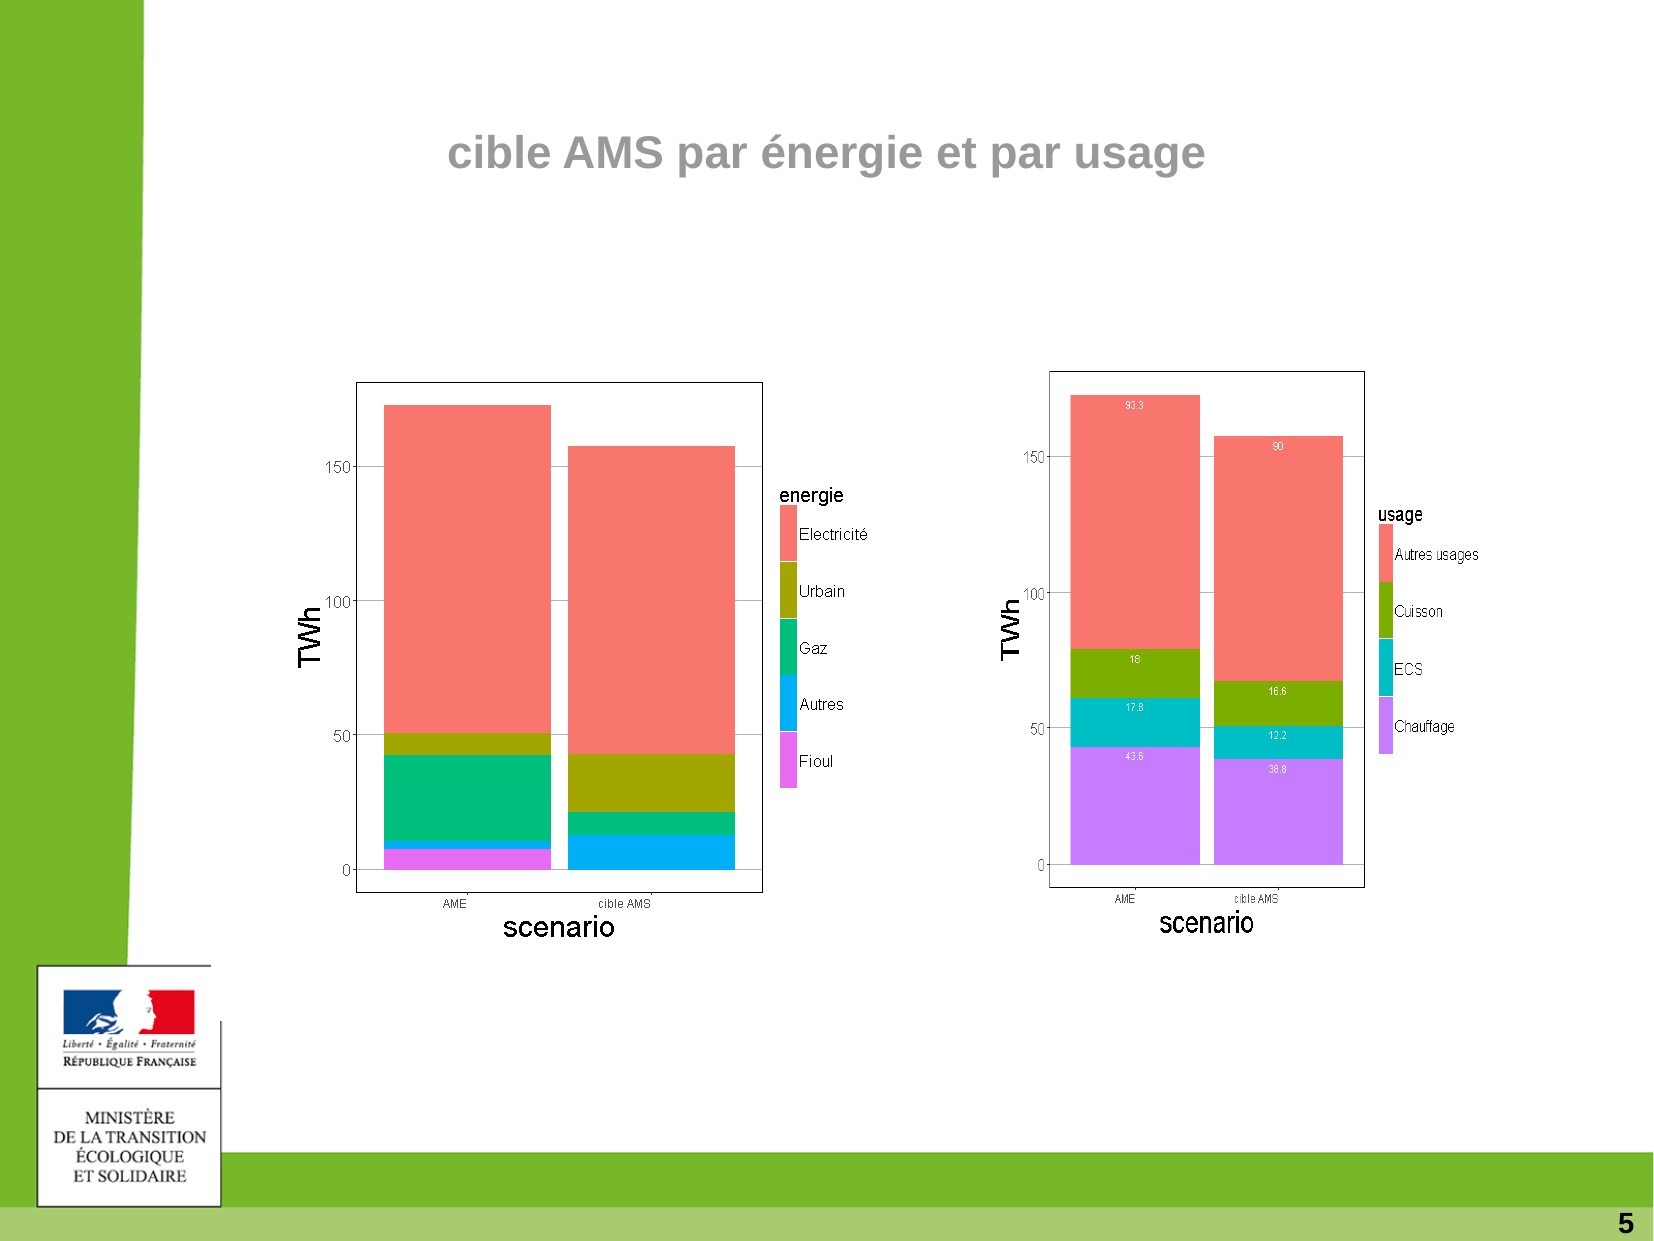

# cible AMS par énergie et par usage